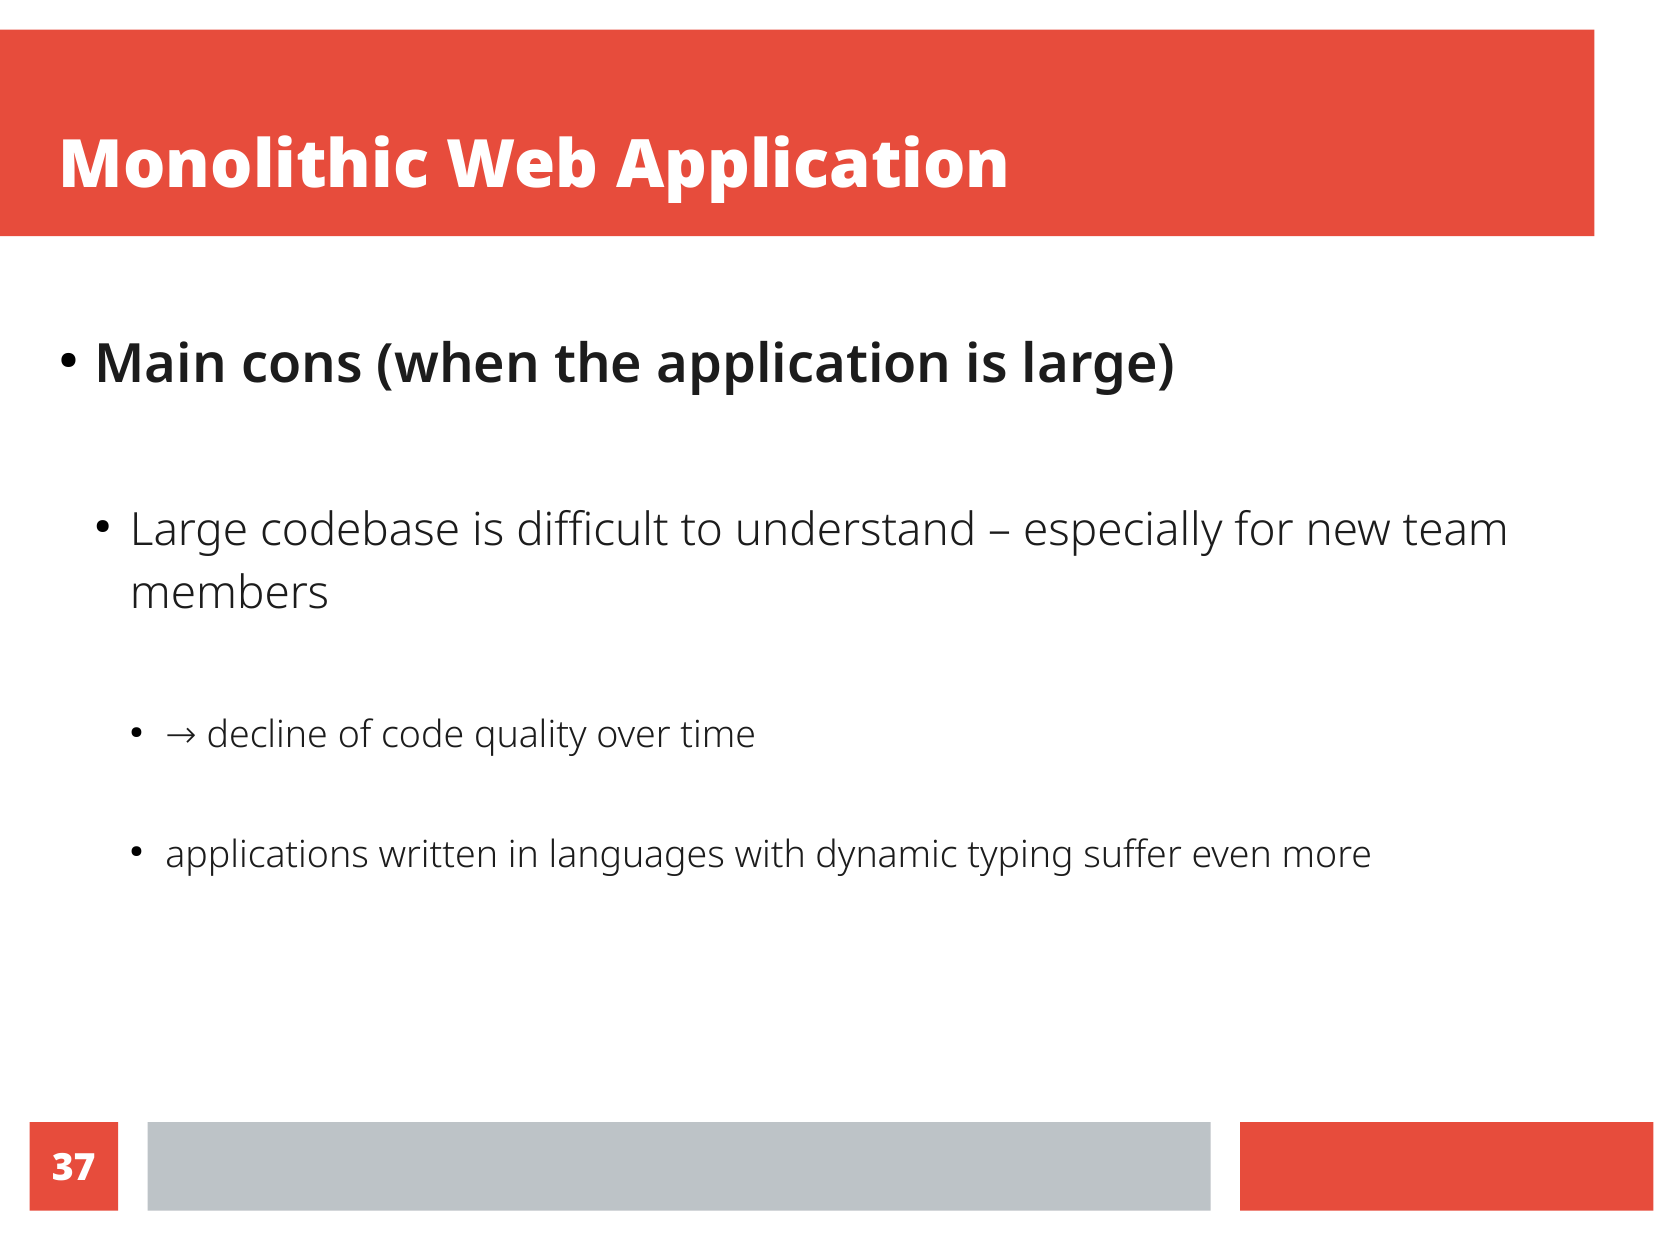

# Monolithic Web Application
Main cons (when the application is large)
Large codebase is difficult to understand – especially for new team members
→ decline of code quality over time
applications written in languages with dynamic typing suffer even more
37